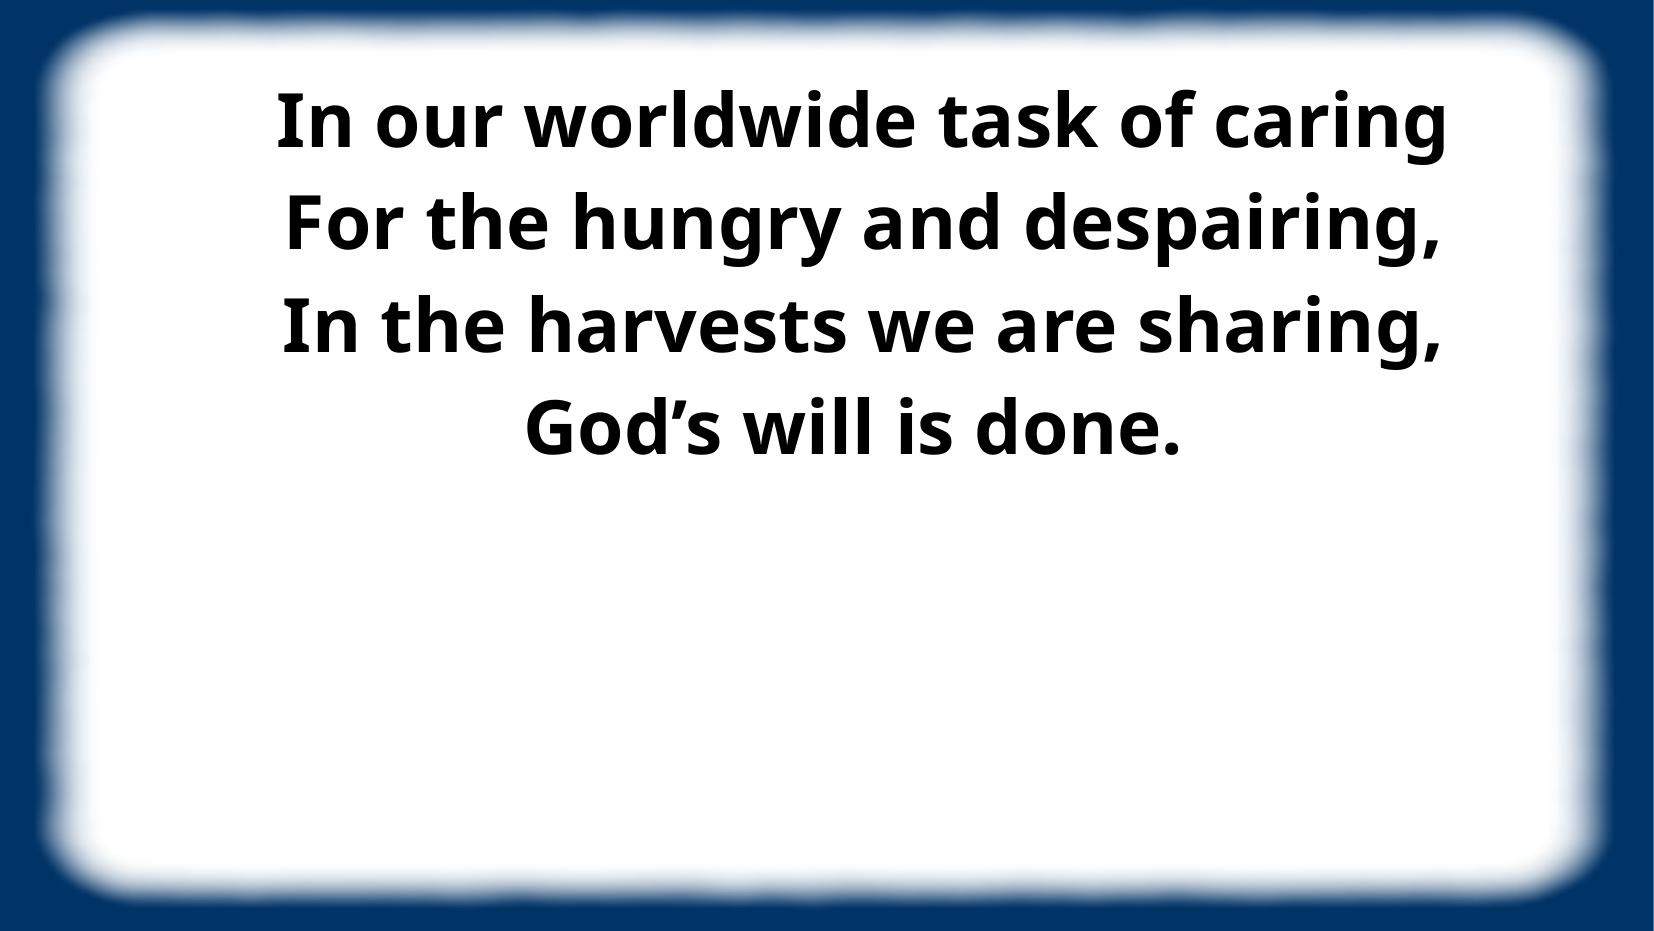

In our worldwide task of caring
 For the hungry and despairing,
 In the harvests we are sharing,
 God’s will is done.